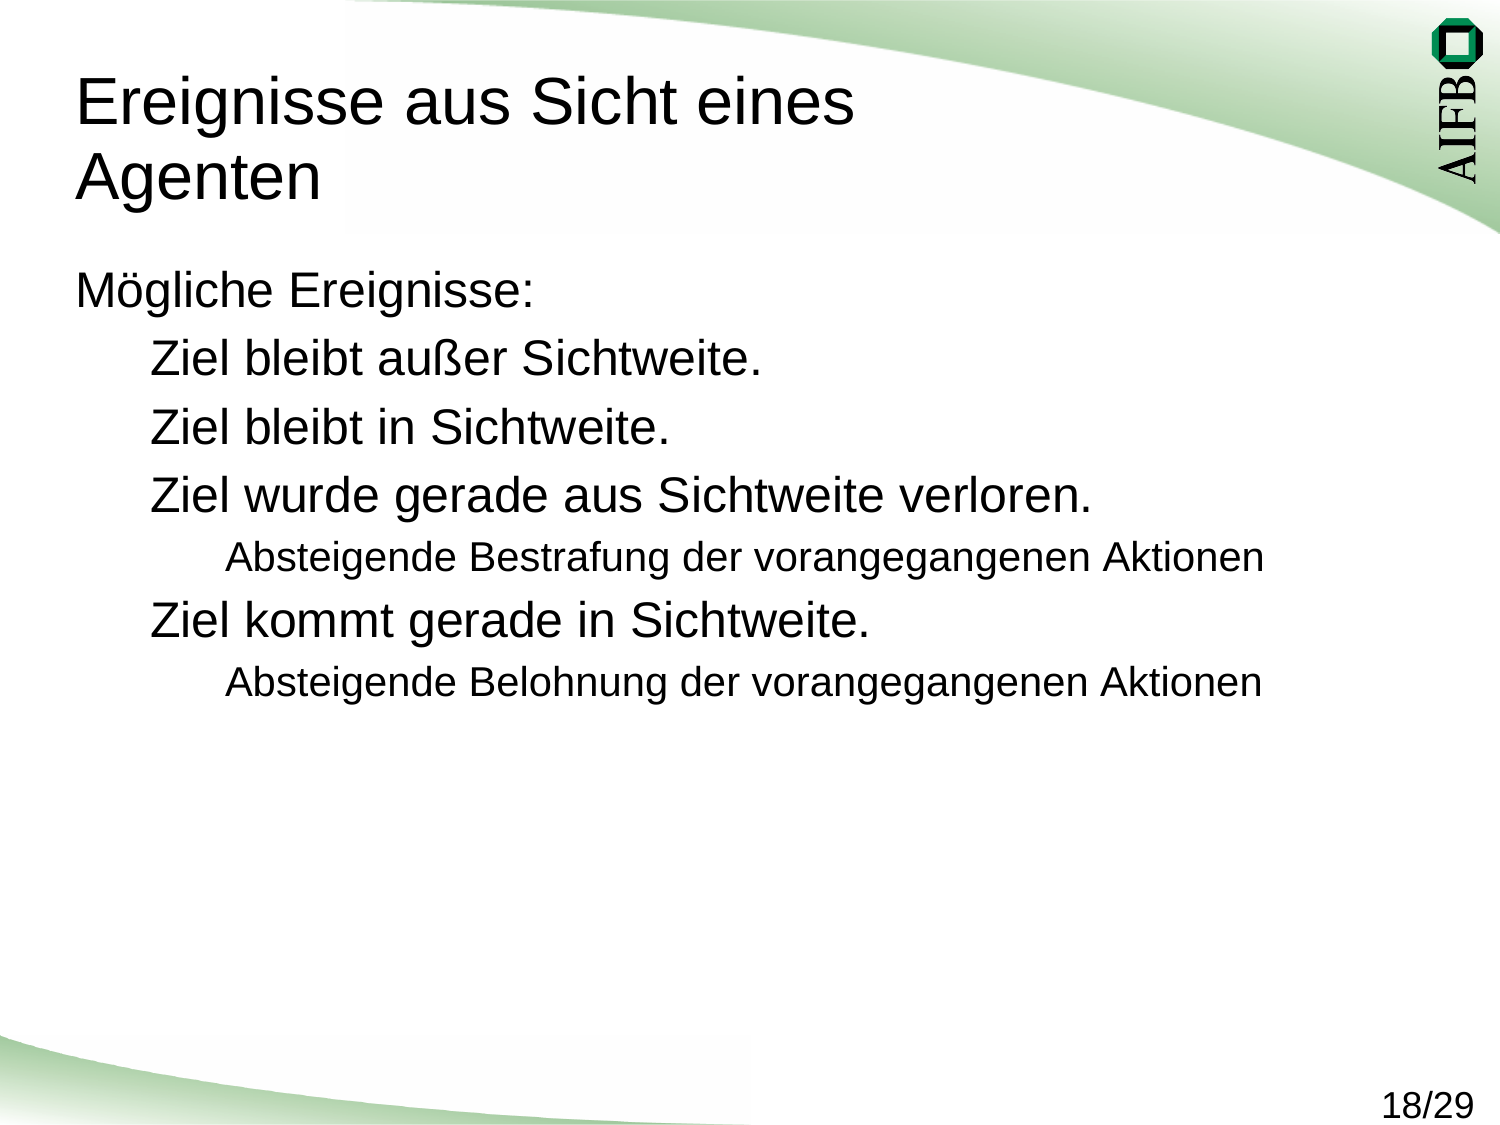

# Ereignisse aus Sicht eines Agenten
Mögliche Ereignisse:
Ziel bleibt außer Sichtweite.
Ziel bleibt in Sichtweite.
Ziel wurde gerade aus Sichtweite verloren.
Absteigende Bestrafung der vorangegangenen Aktionen
Ziel kommt gerade in Sichtweite.
Absteigende Belohnung der vorangegangenen Aktionen
18